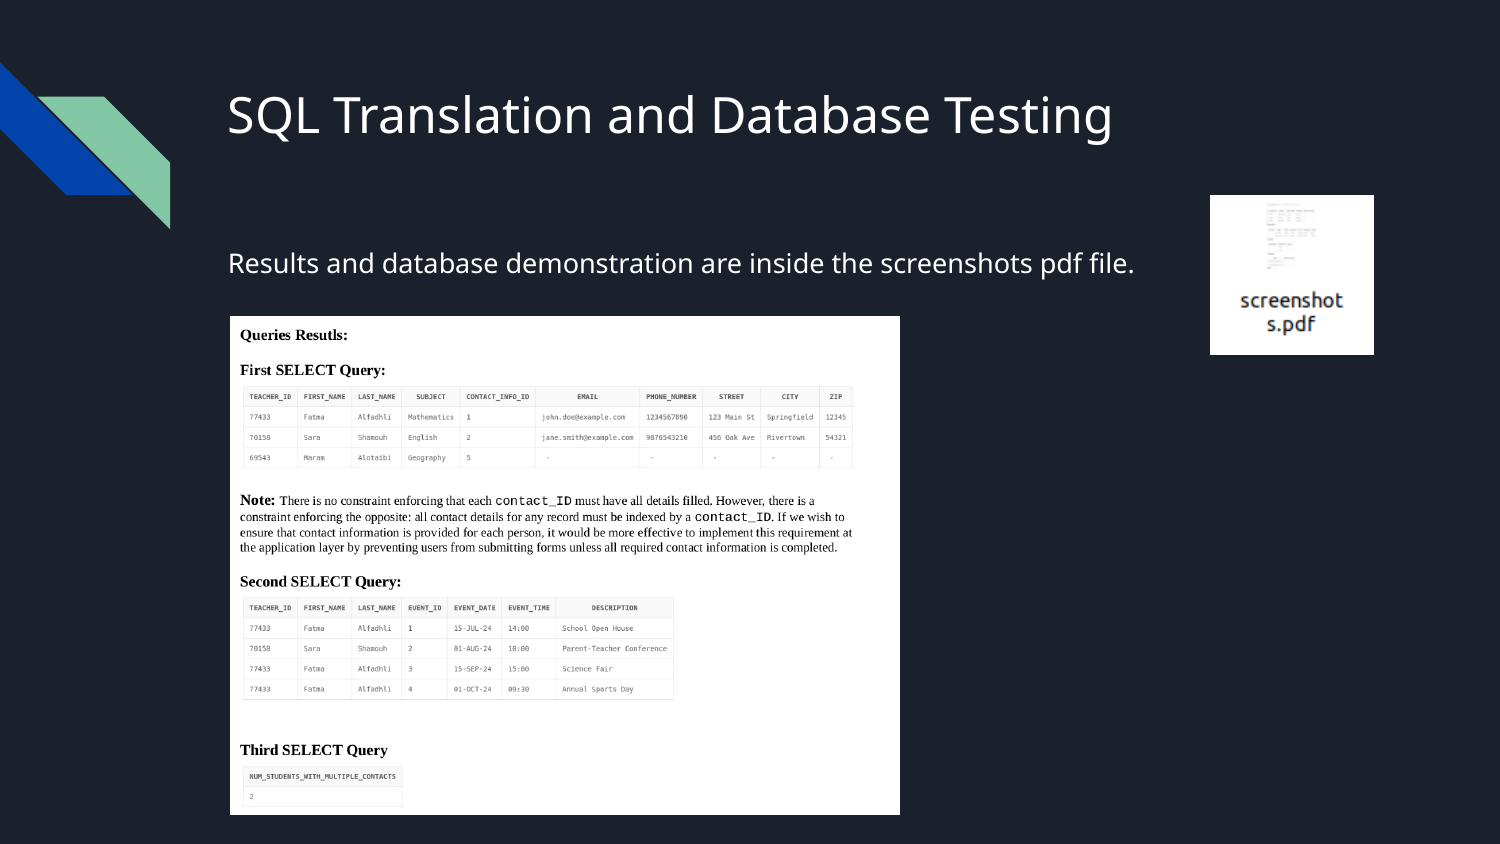

# SQL Translation and Database Testing
Results and database demonstration are inside the screenshots pdf file.